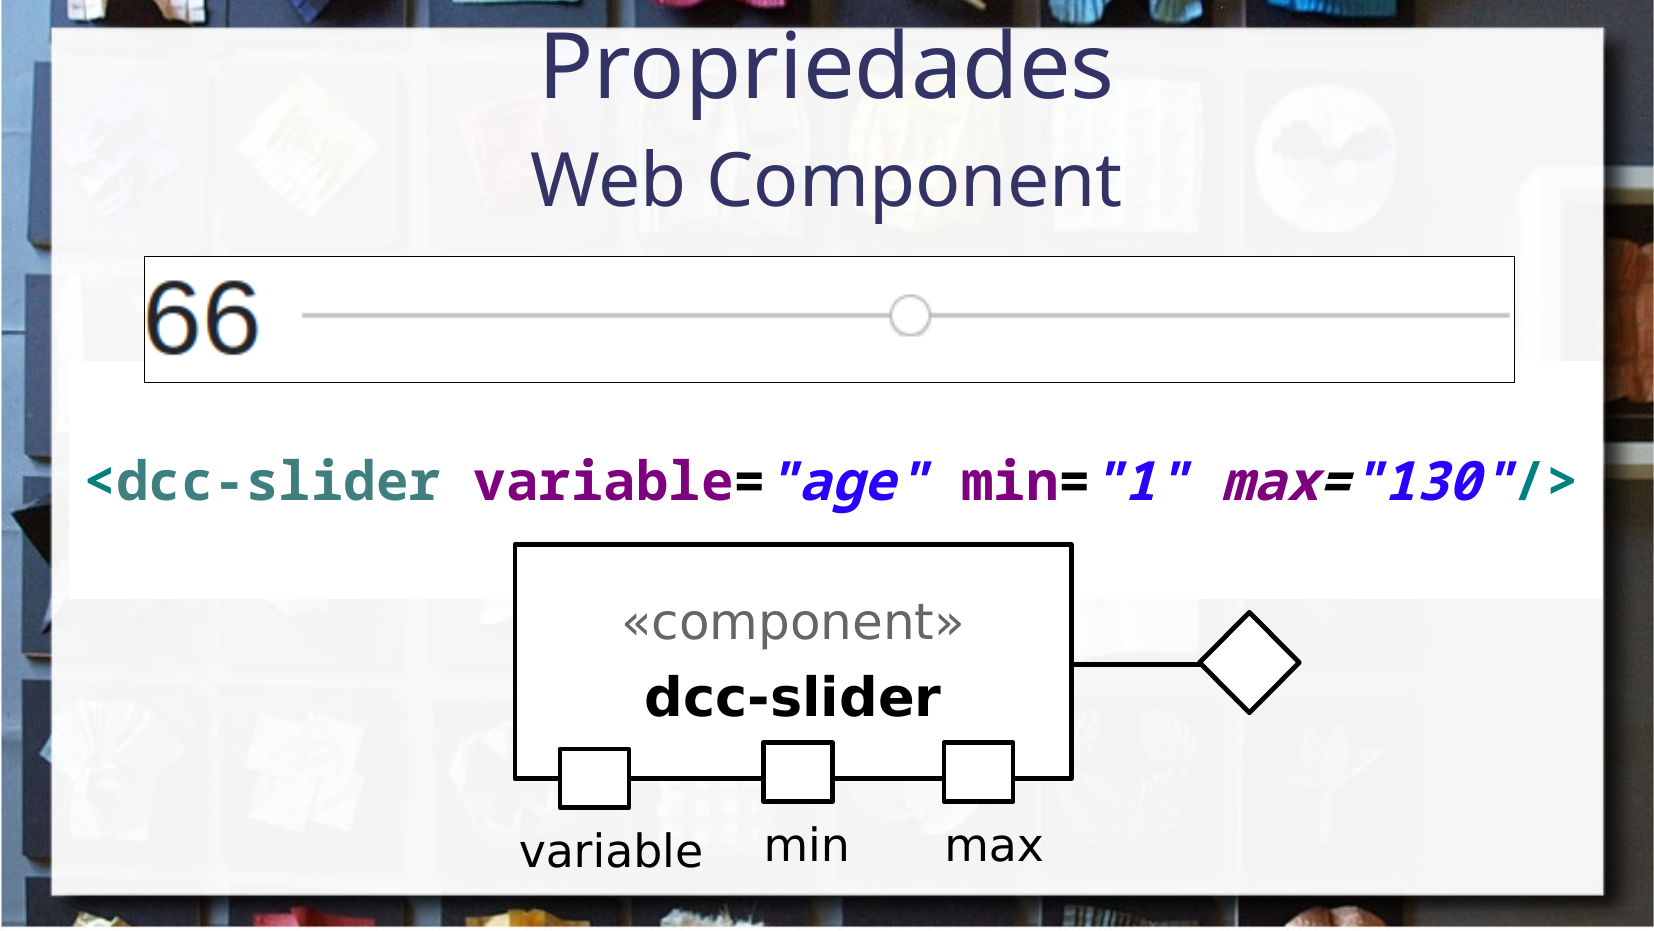

# Propriedades Web Component
| <dcc-slider variable="age" min="1" max="130"/> |
| --- |
«component»
dcc-slider
min
max
variable